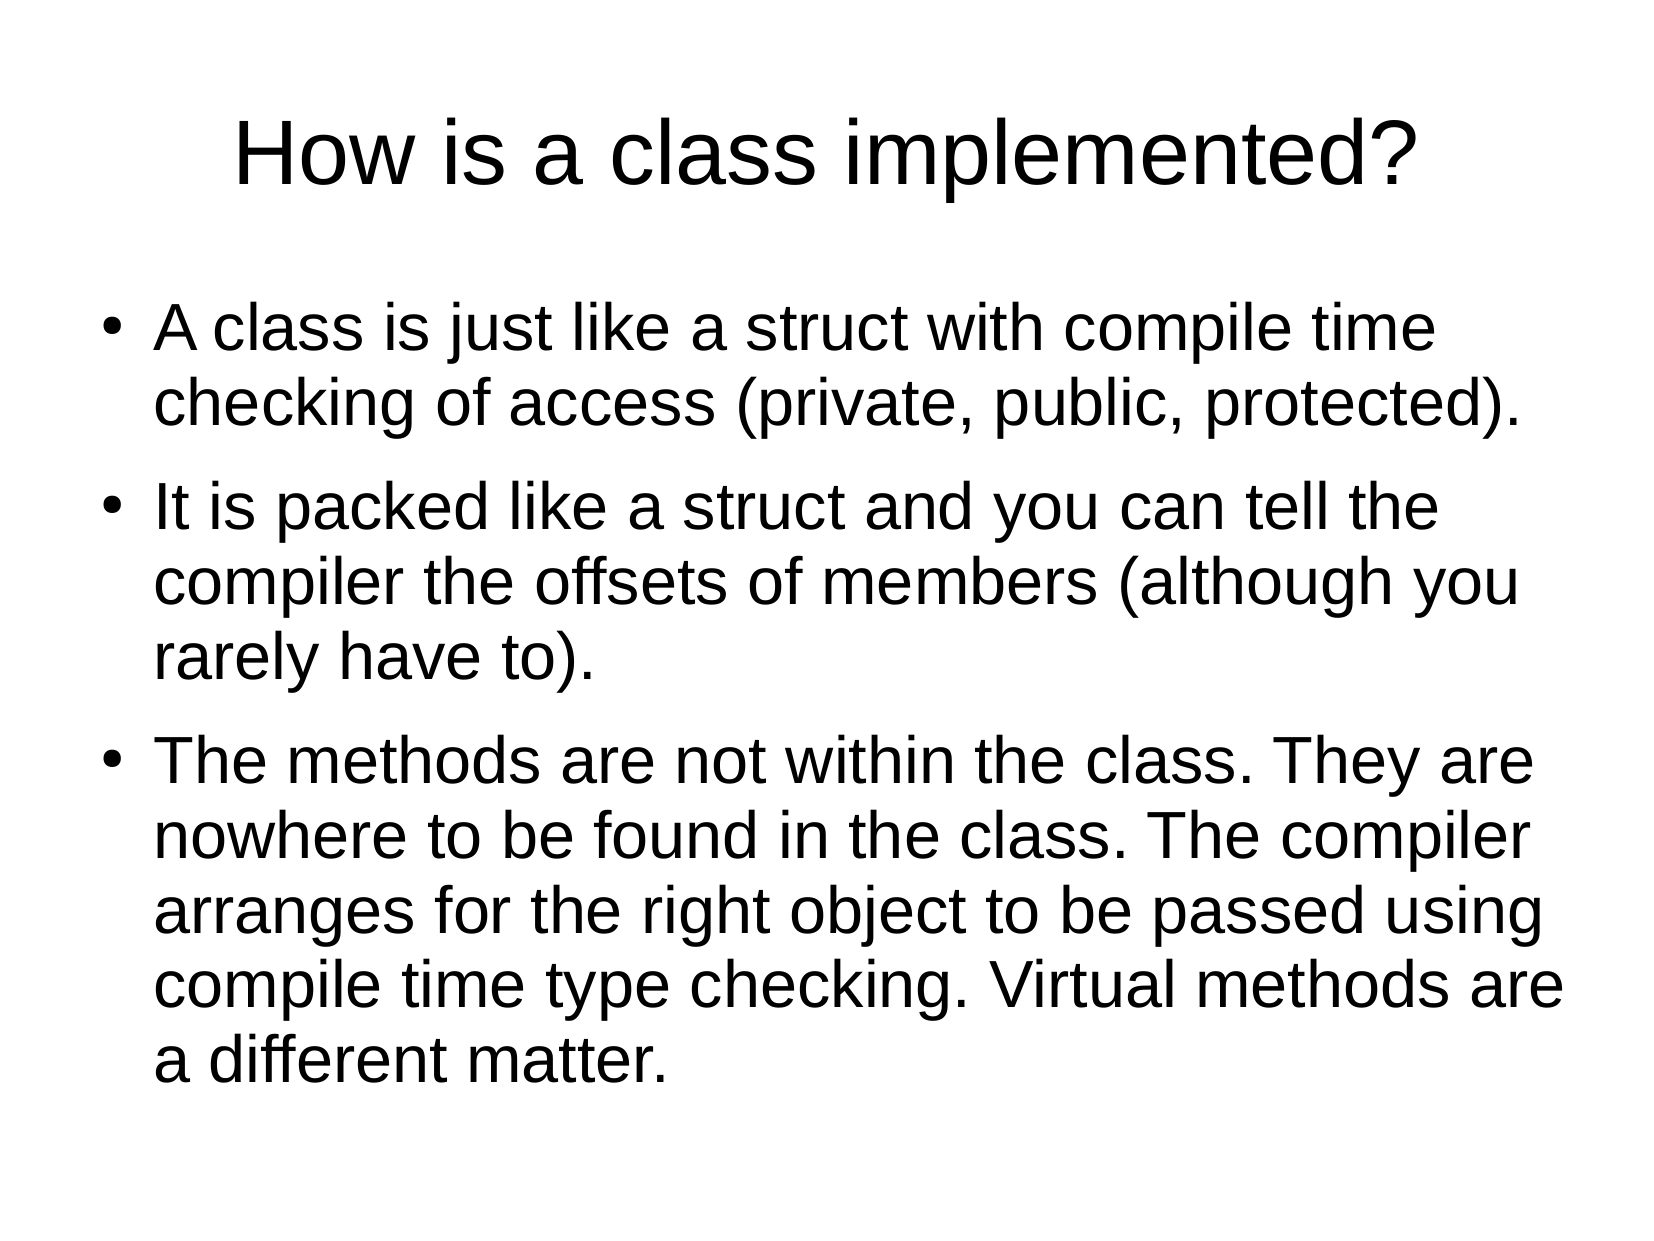

# How is a class implemented?
A class is just like a struct with compile time checking of access (private, public, protected).
It is packed like a struct and you can tell the compiler the offsets of members (although you rarely have to).
The methods are not within the class. They are nowhere to be found in the class. The compiler arranges for the right object to be passed using compile time type checking. Virtual methods are a different matter.